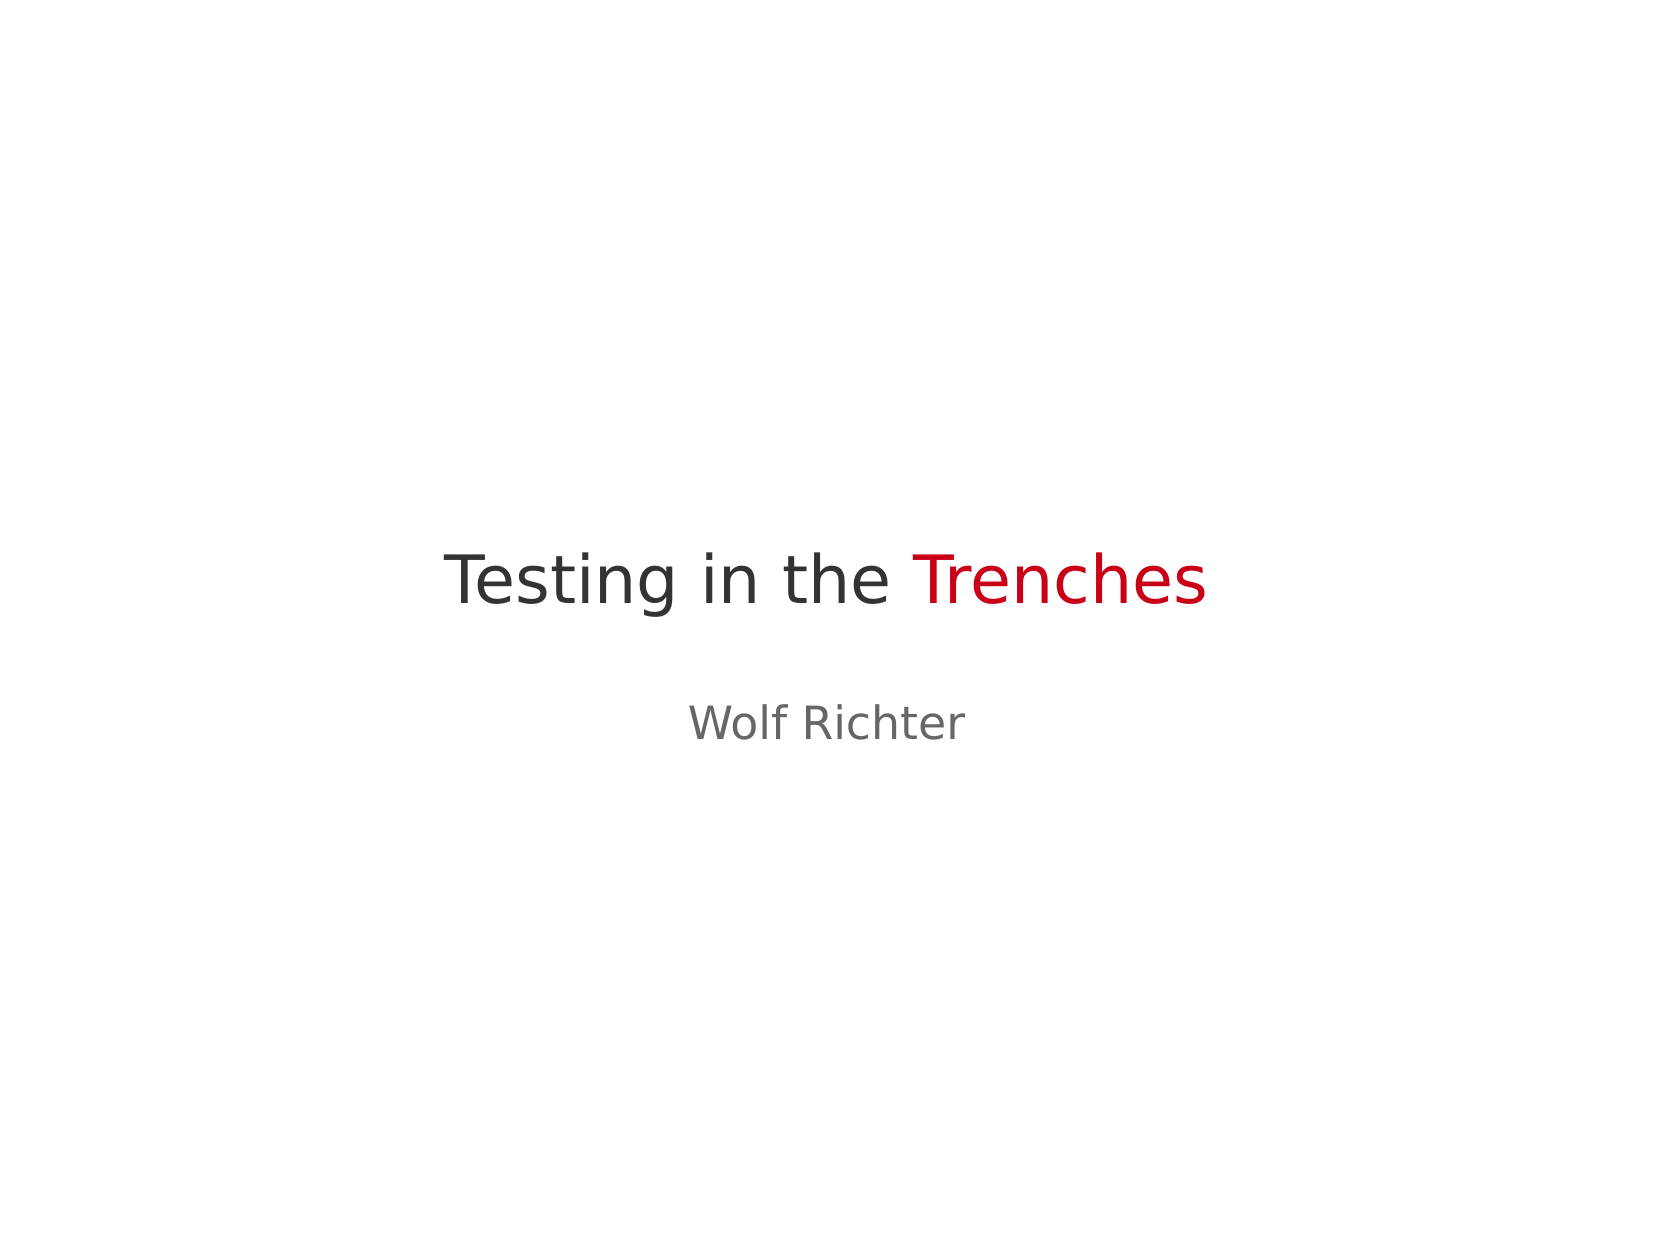

# Testing in the Trenches
Wolf Richter